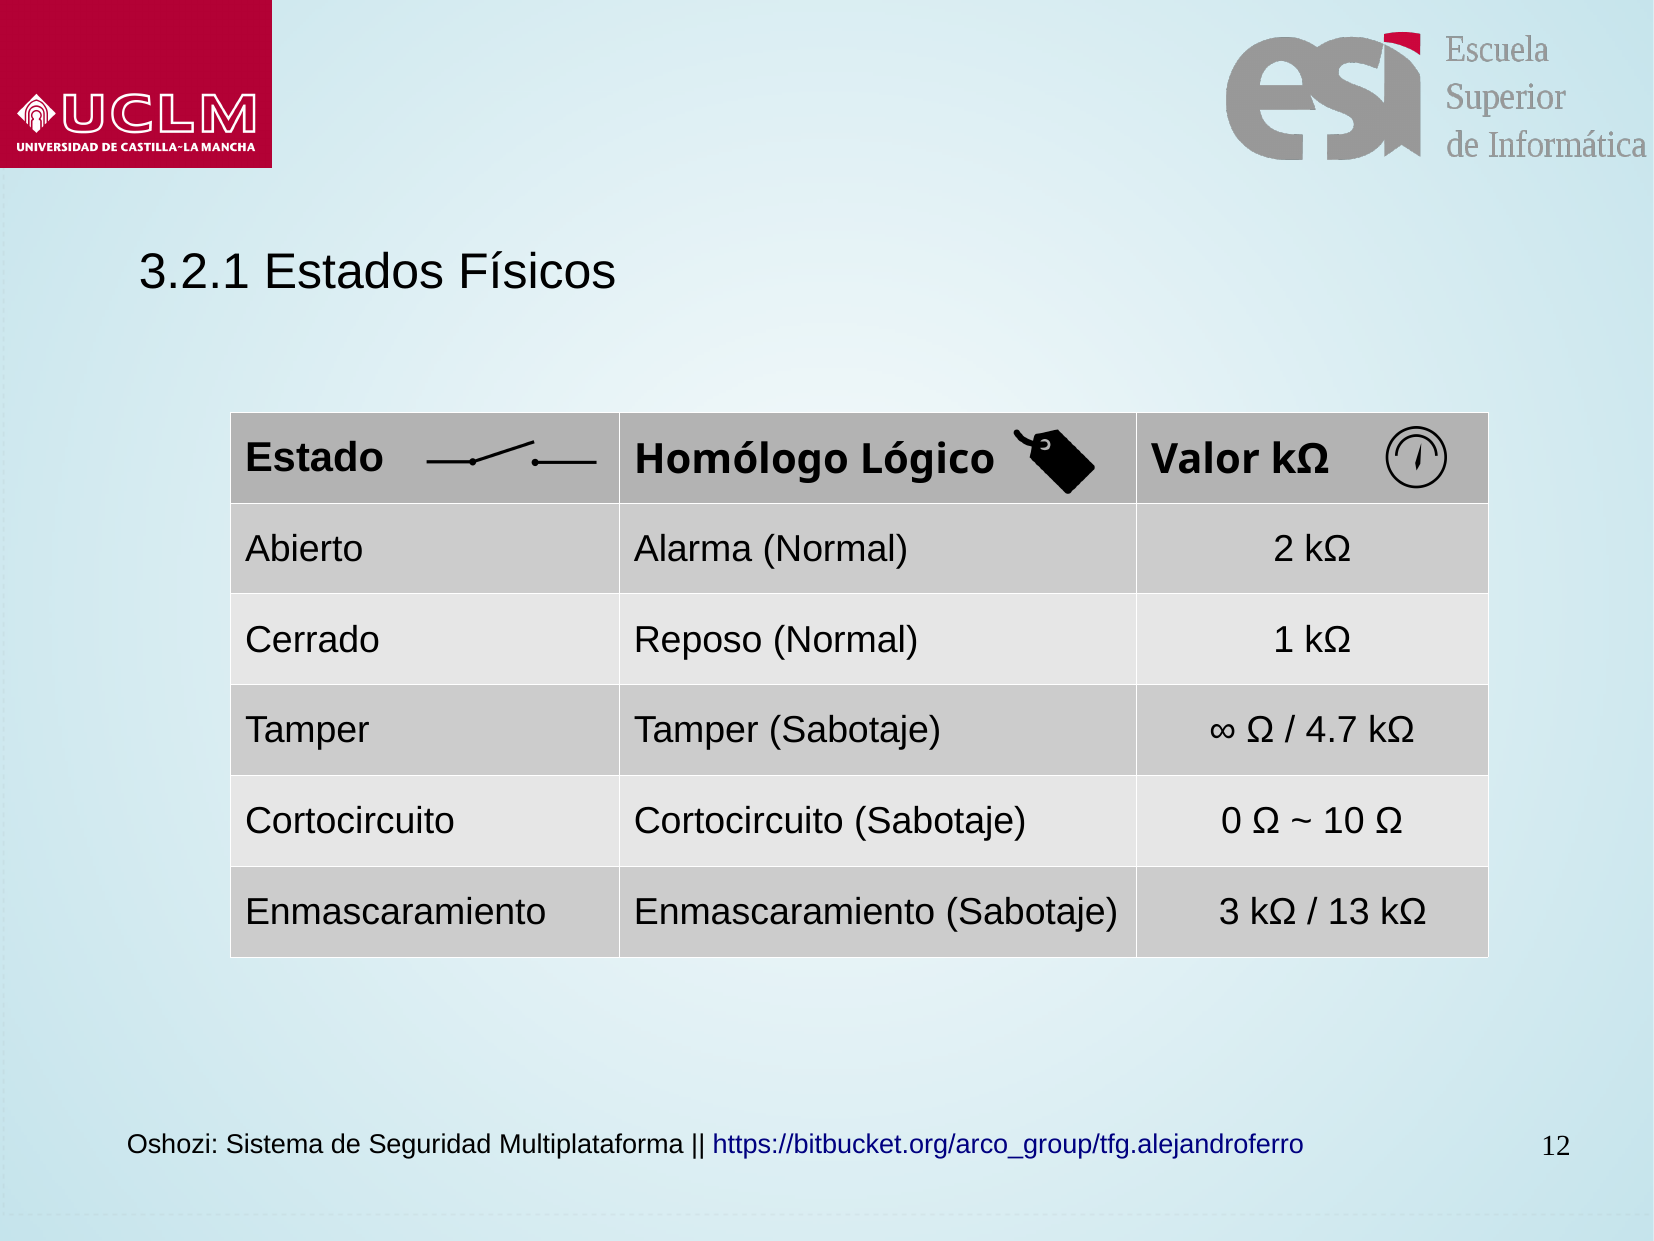

3.2.1 Estados Físicos
| Estado | Homólogo Lógico | Valor kΩ |
| --- | --- | --- |
| Abierto | Alarma (Normal) | 2 kΩ |
| Cerrado | Reposo (Normal) | 1 kΩ |
| Tamper | Tamper (Sabotaje) | ∞ Ω / 4.7 kΩ |
| Cortocircuito | Cortocircuito (Sabotaje) | 0 Ω ~ 10 Ω |
| Enmascaramiento | Enmascaramiento (Sabotaje) | 3 kΩ / 13 kΩ |
Oshozi: Sistema de Seguridad Multiplataforma || https://bitbucket.org/arco_group/tfg.alejandroferro
12